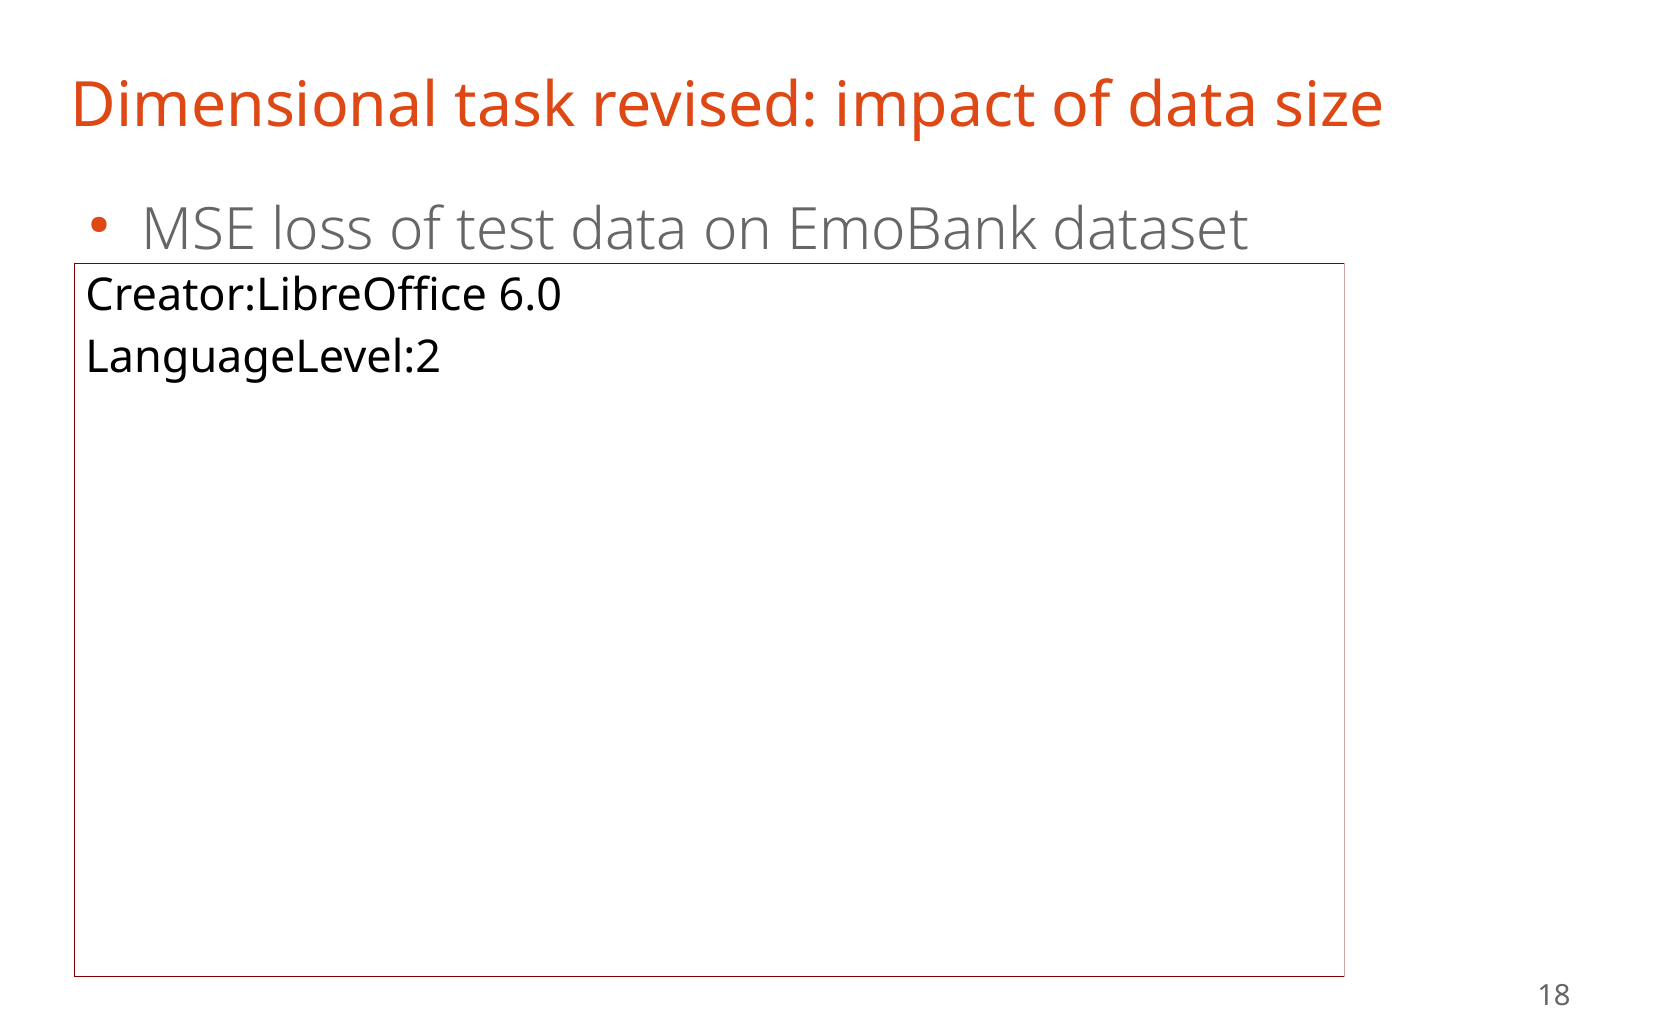

# Dimensional task revised: impact of data size
MSE loss of test data on EmoBank dataset
18